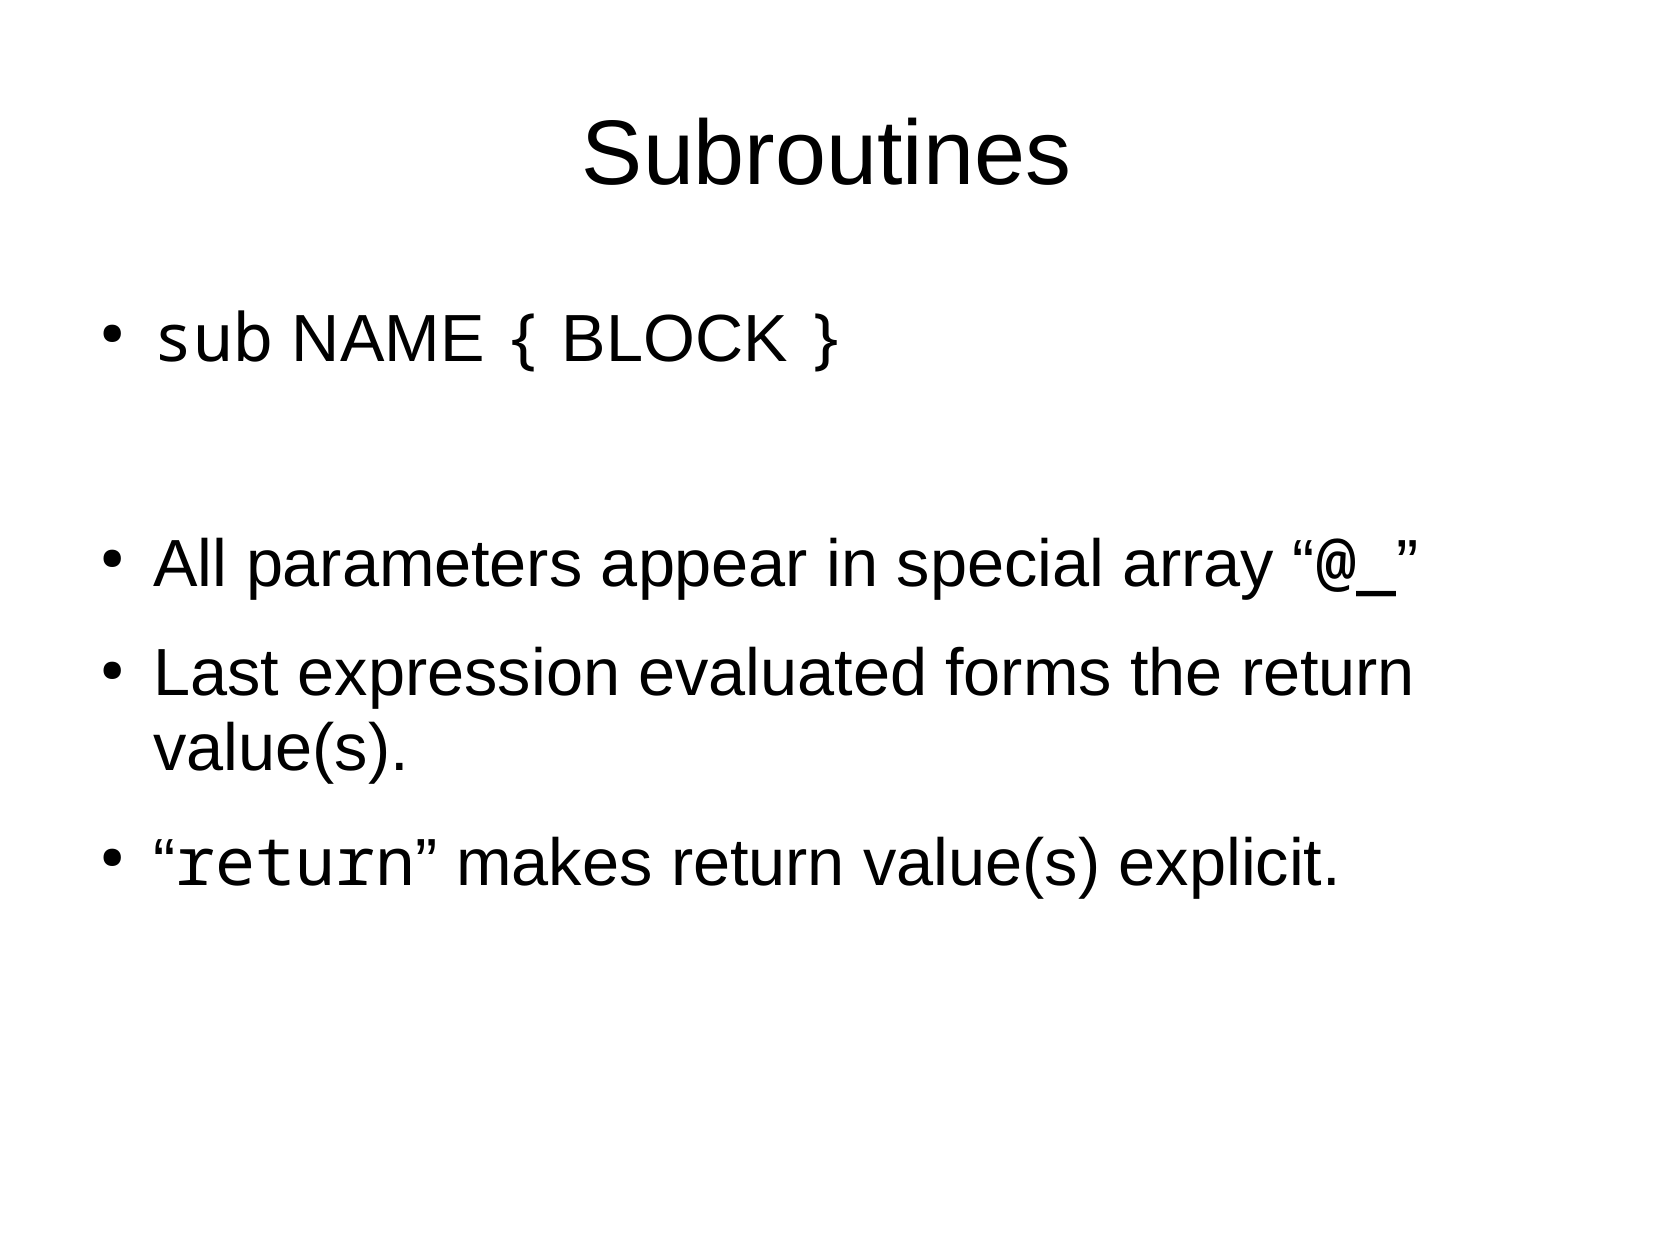

# Subroutines
sub NAME { BLOCK }
All parameters appear in special array “@_”
Last expression evaluated forms the return value(s).
“return” makes return value(s) explicit.